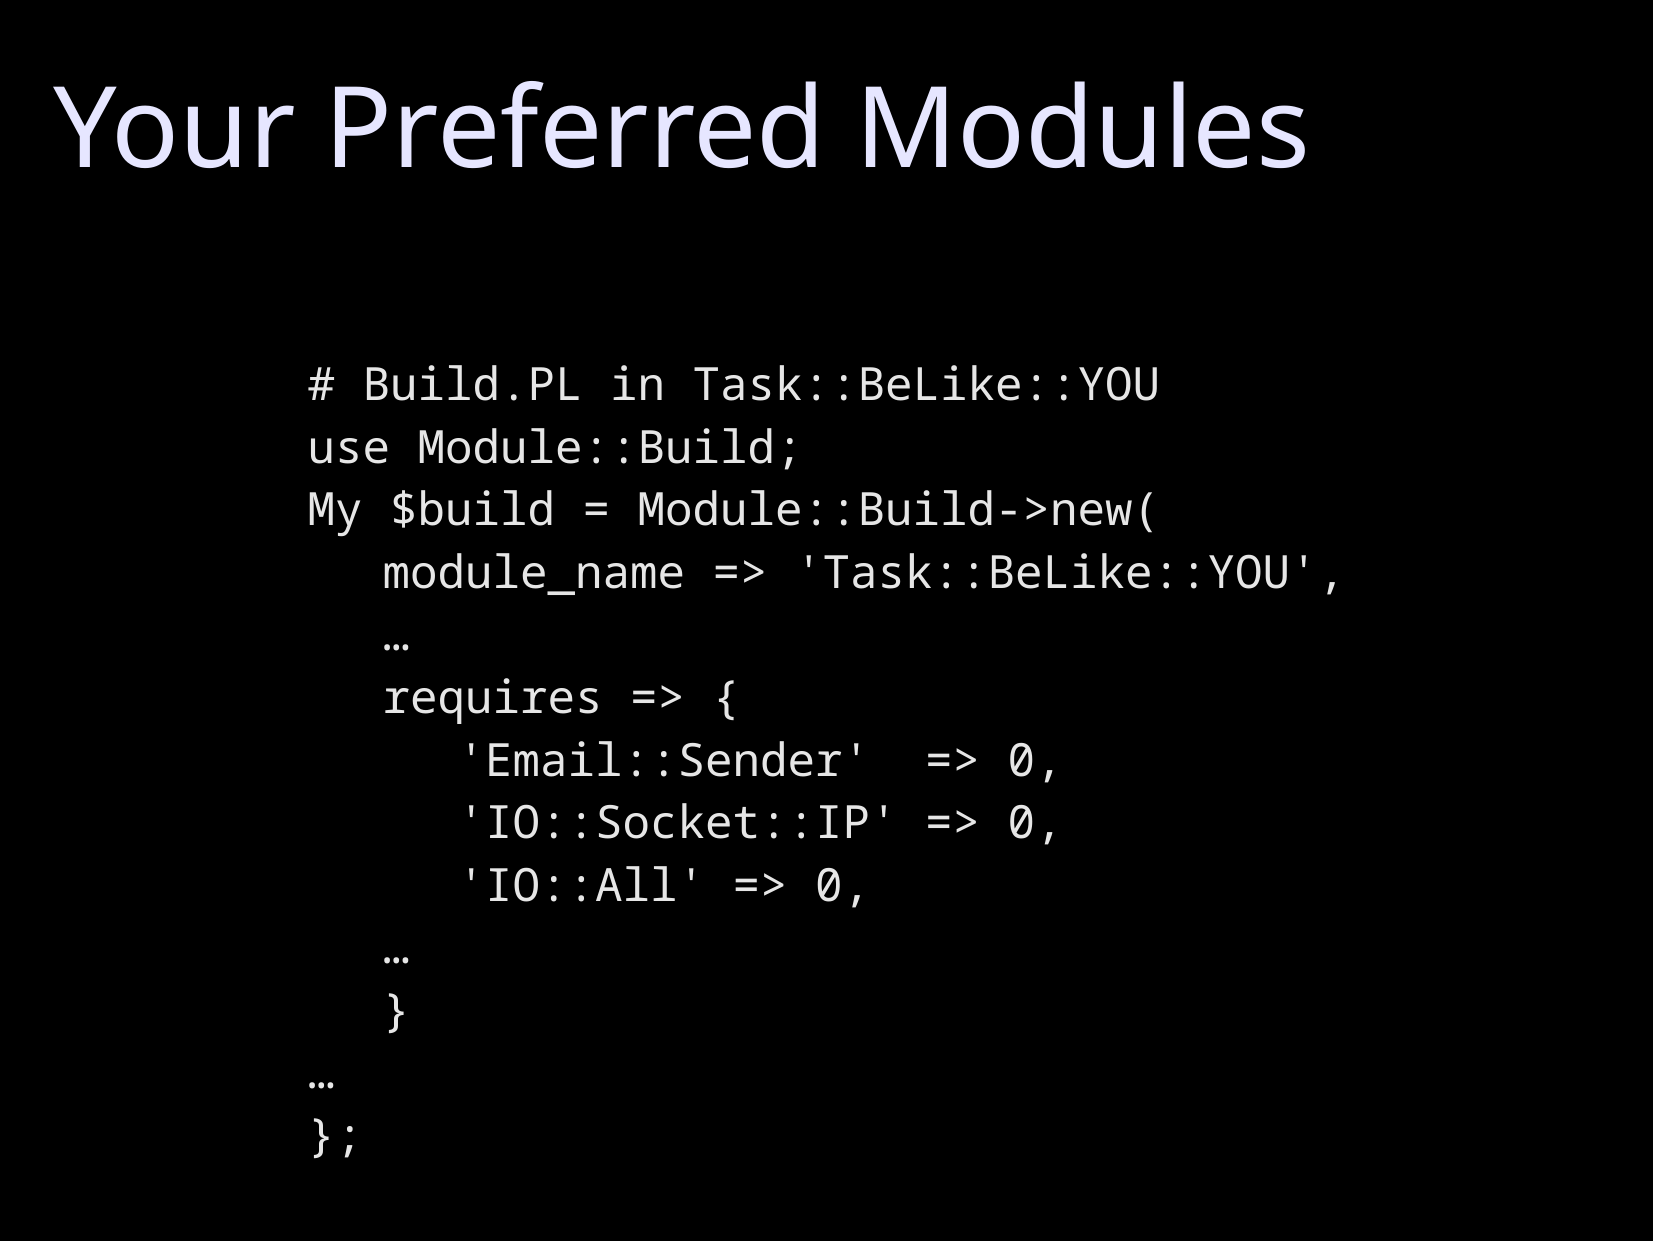

Your Preferred Modules
# Build.PL in Task::BeLike::YOU
use Module::Build;
My $build = Module::Build->new(
	module_name => 'Task::BeLike::YOU',
	…
	requires => {
		'Email::Sender' => 0,
		'IO::Socket::IP' => 0,
		'IO::All' => 0,
	…
	}
…
};